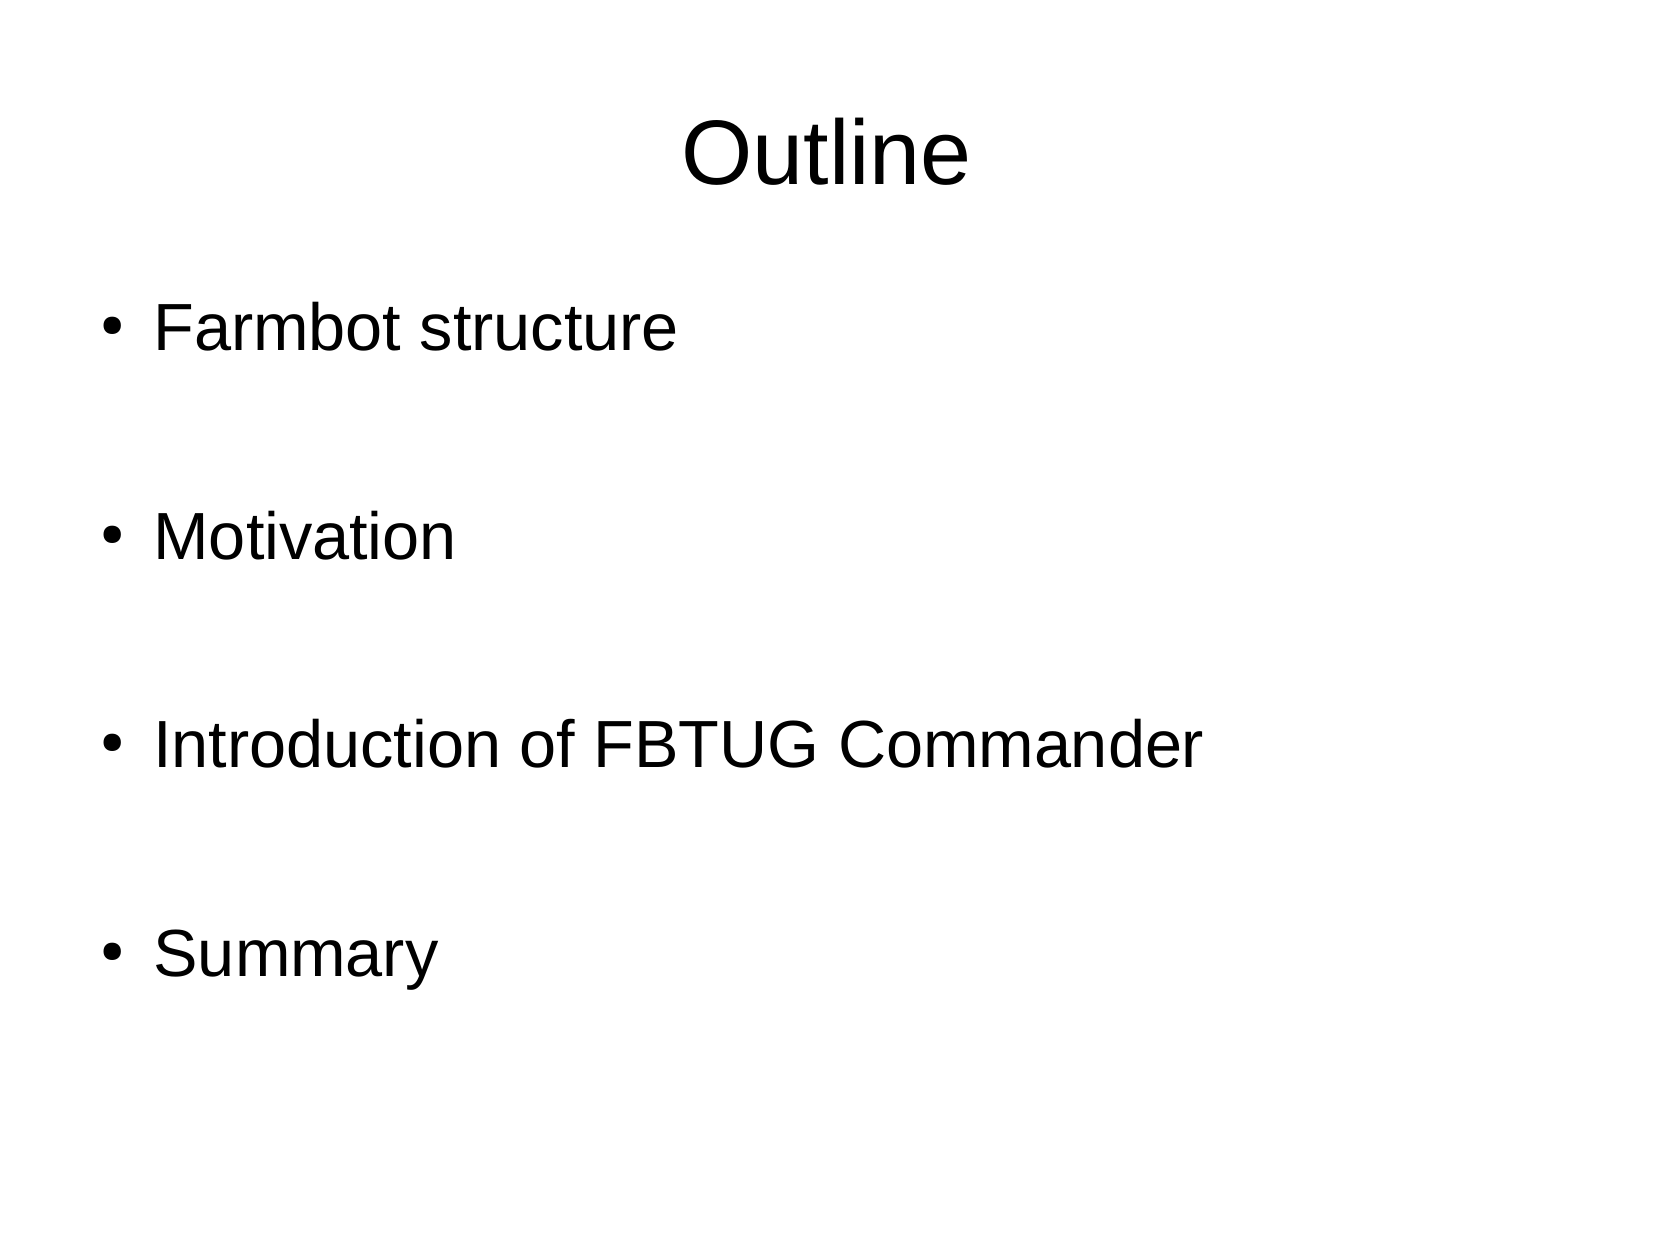

# Outline
Farmbot structure
Motivation
Introduction of FBTUG Commander
Summary